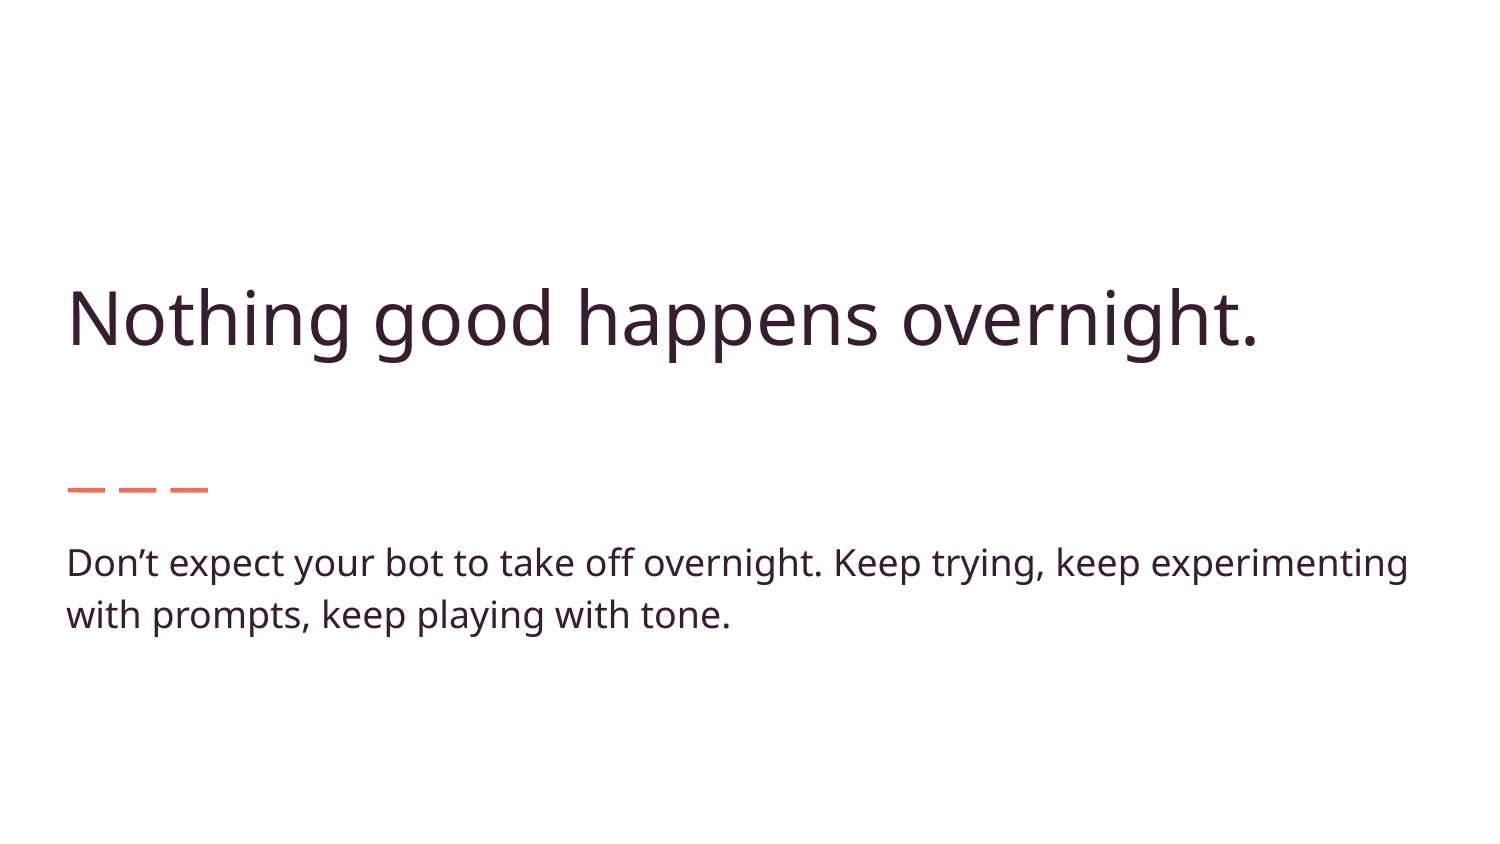

# Nothing good happens overnight.
Don’t expect your bot to take off overnight. Keep trying, keep experimenting with prompts, keep playing with tone.